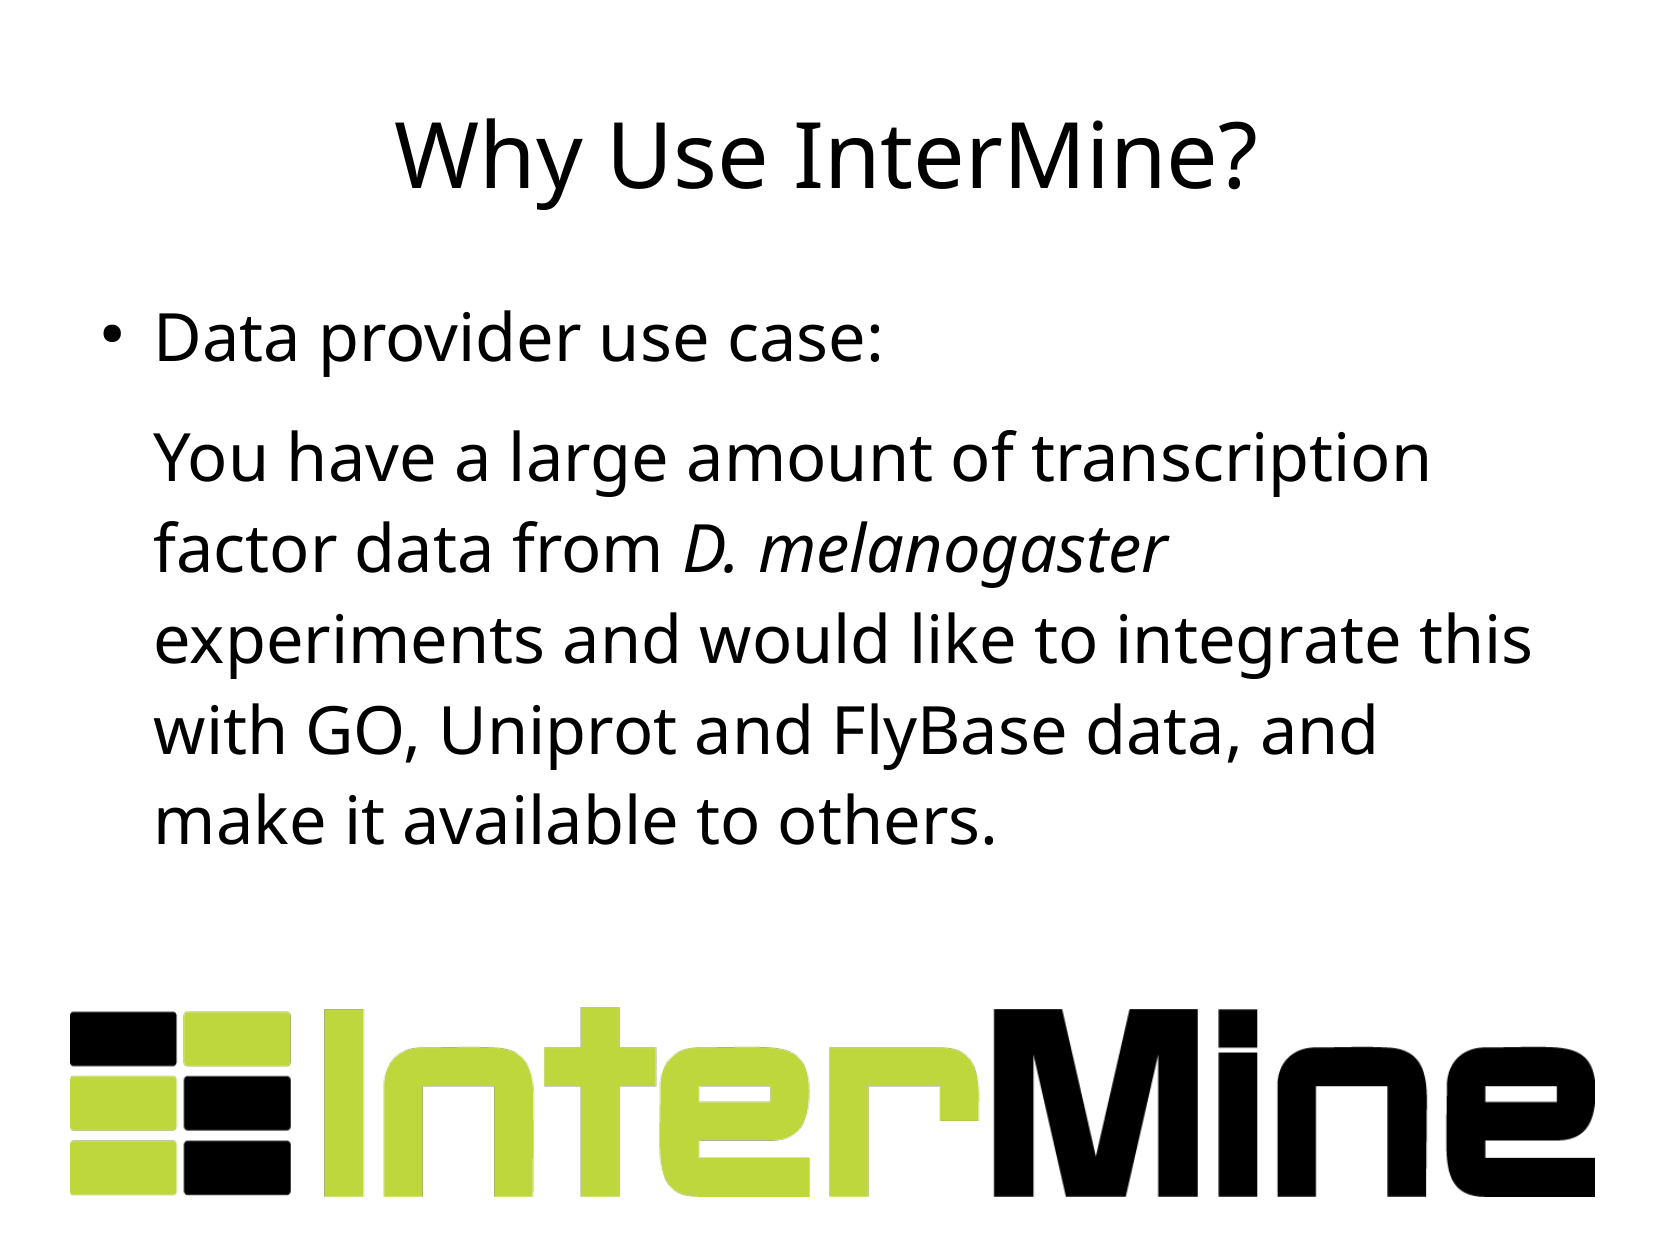

# Why Use InterMine?
Data provider use case:
You have a large amount of transcription factor data from D. melanogaster experiments and would like to integrate this with GO, Uniprot and FlyBase data, and make it available to others.